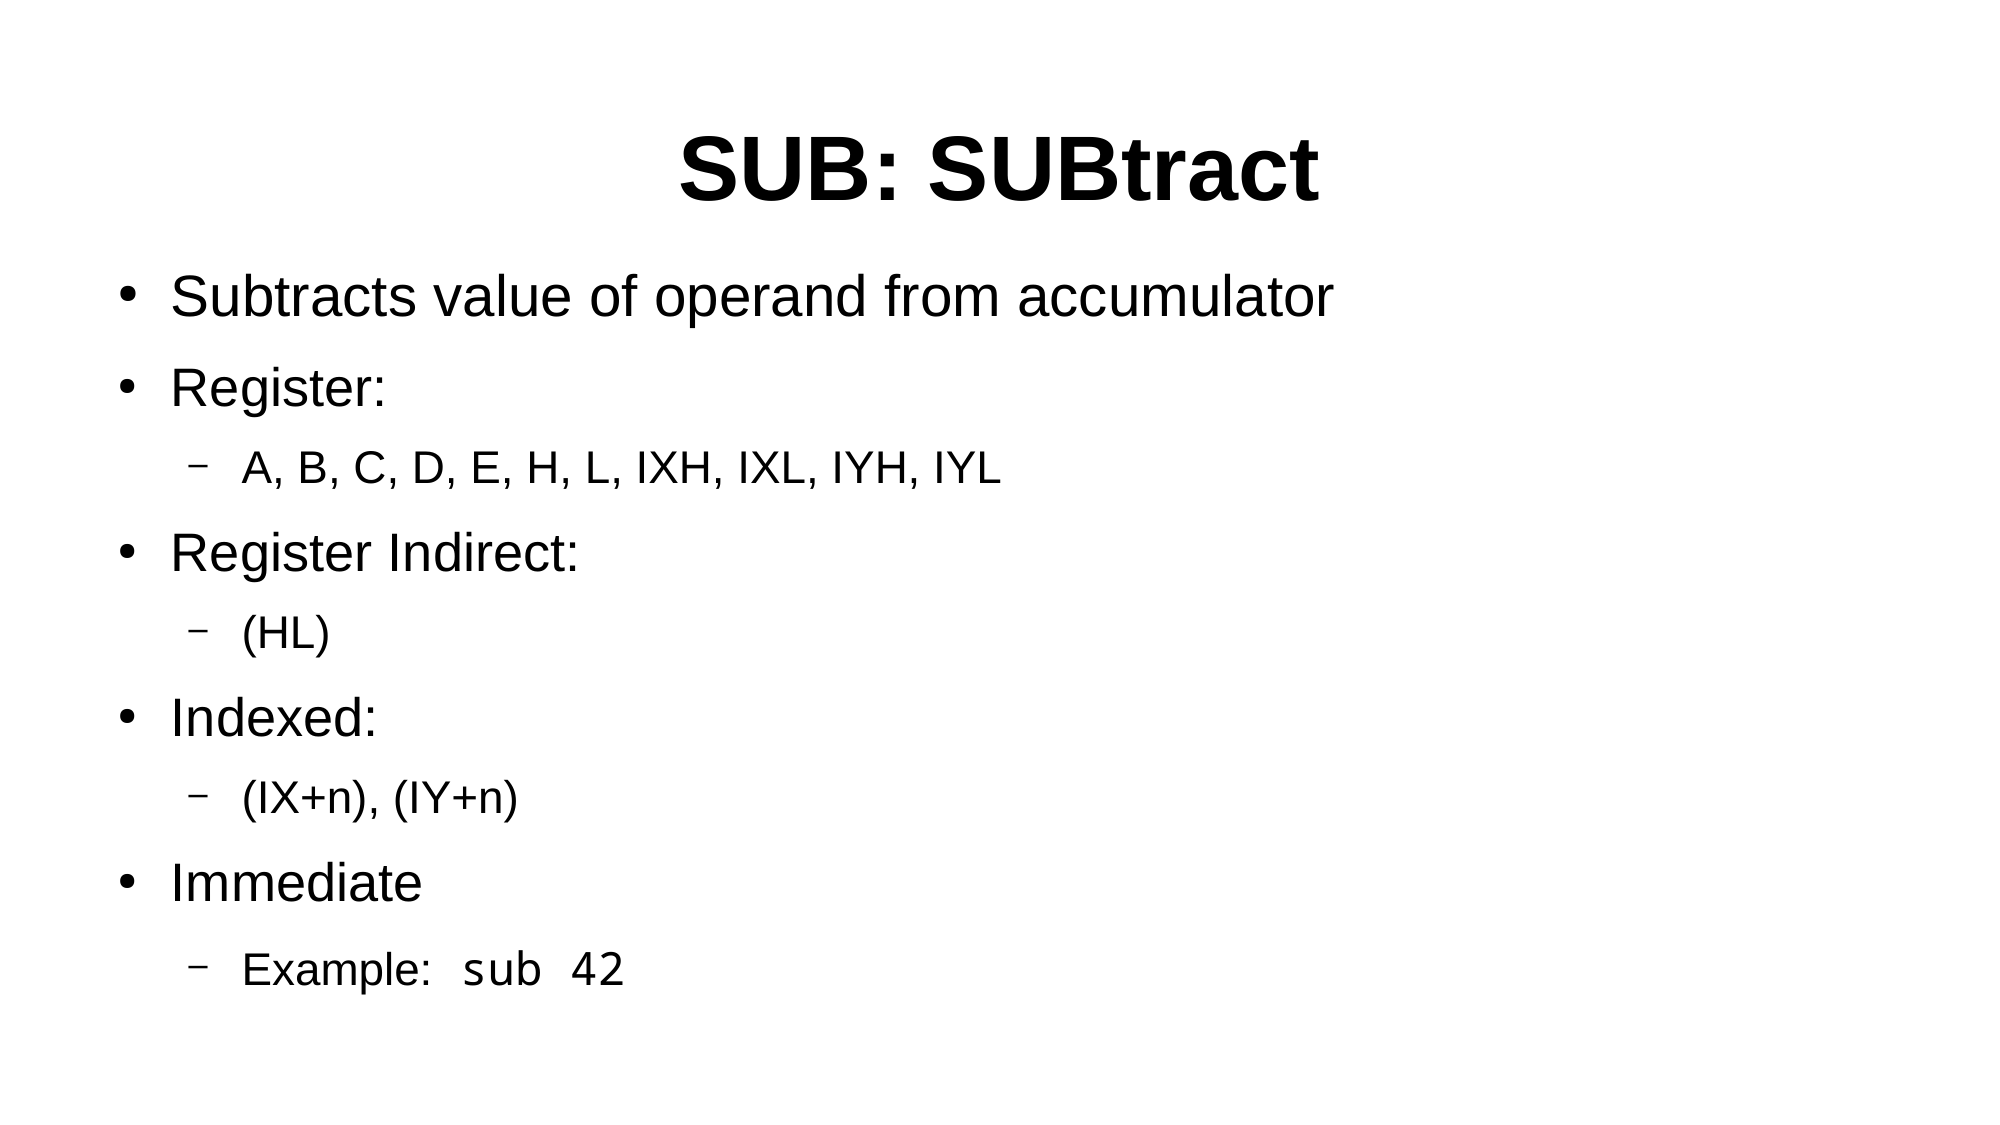

# SUB: SUBtract
Subtracts value of operand from accumulator
Register:
A, B, C, D, E, H, L, IXH, IXL, IYH, IYL
Register Indirect:
(HL)
Indexed:
(IX+n), (IY+n)
Immediate
Example: sub 42